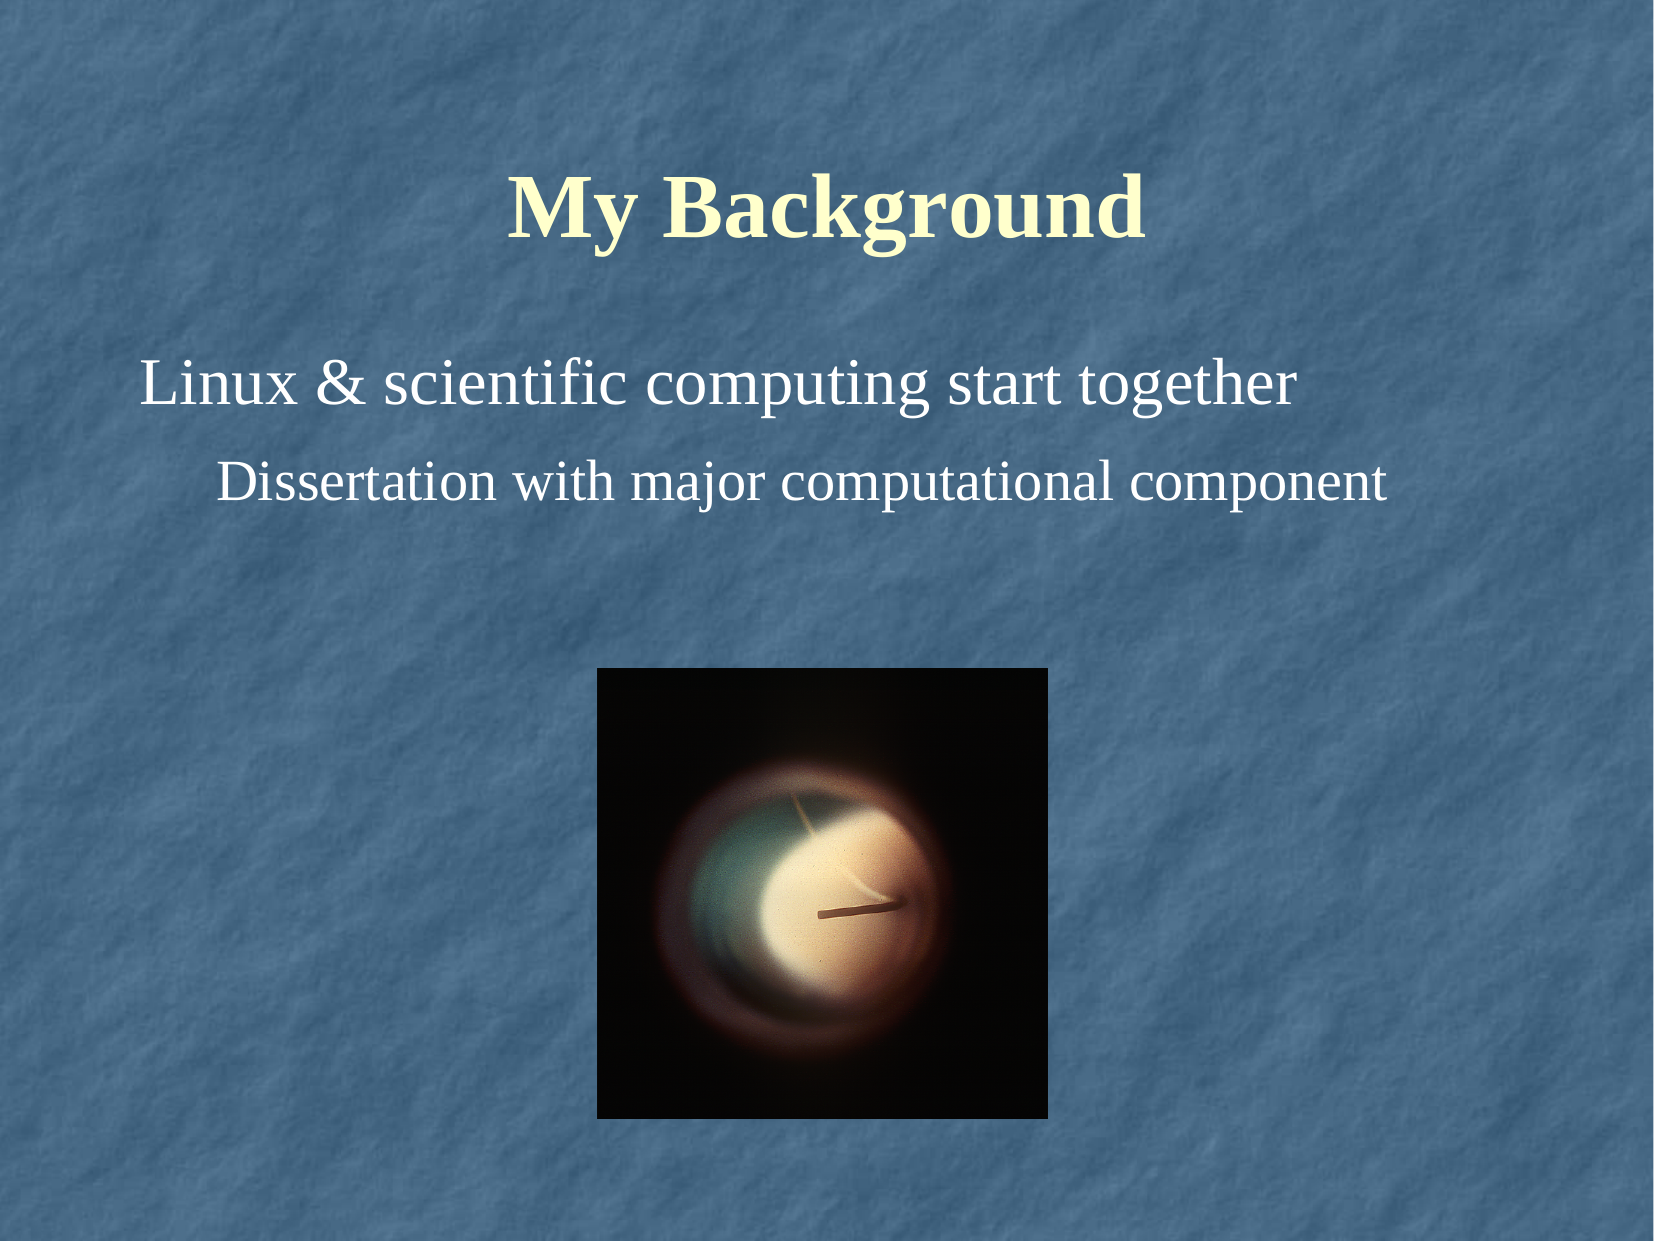

# My Background
Linux & scientific computing start together
Dissertation with major computational component